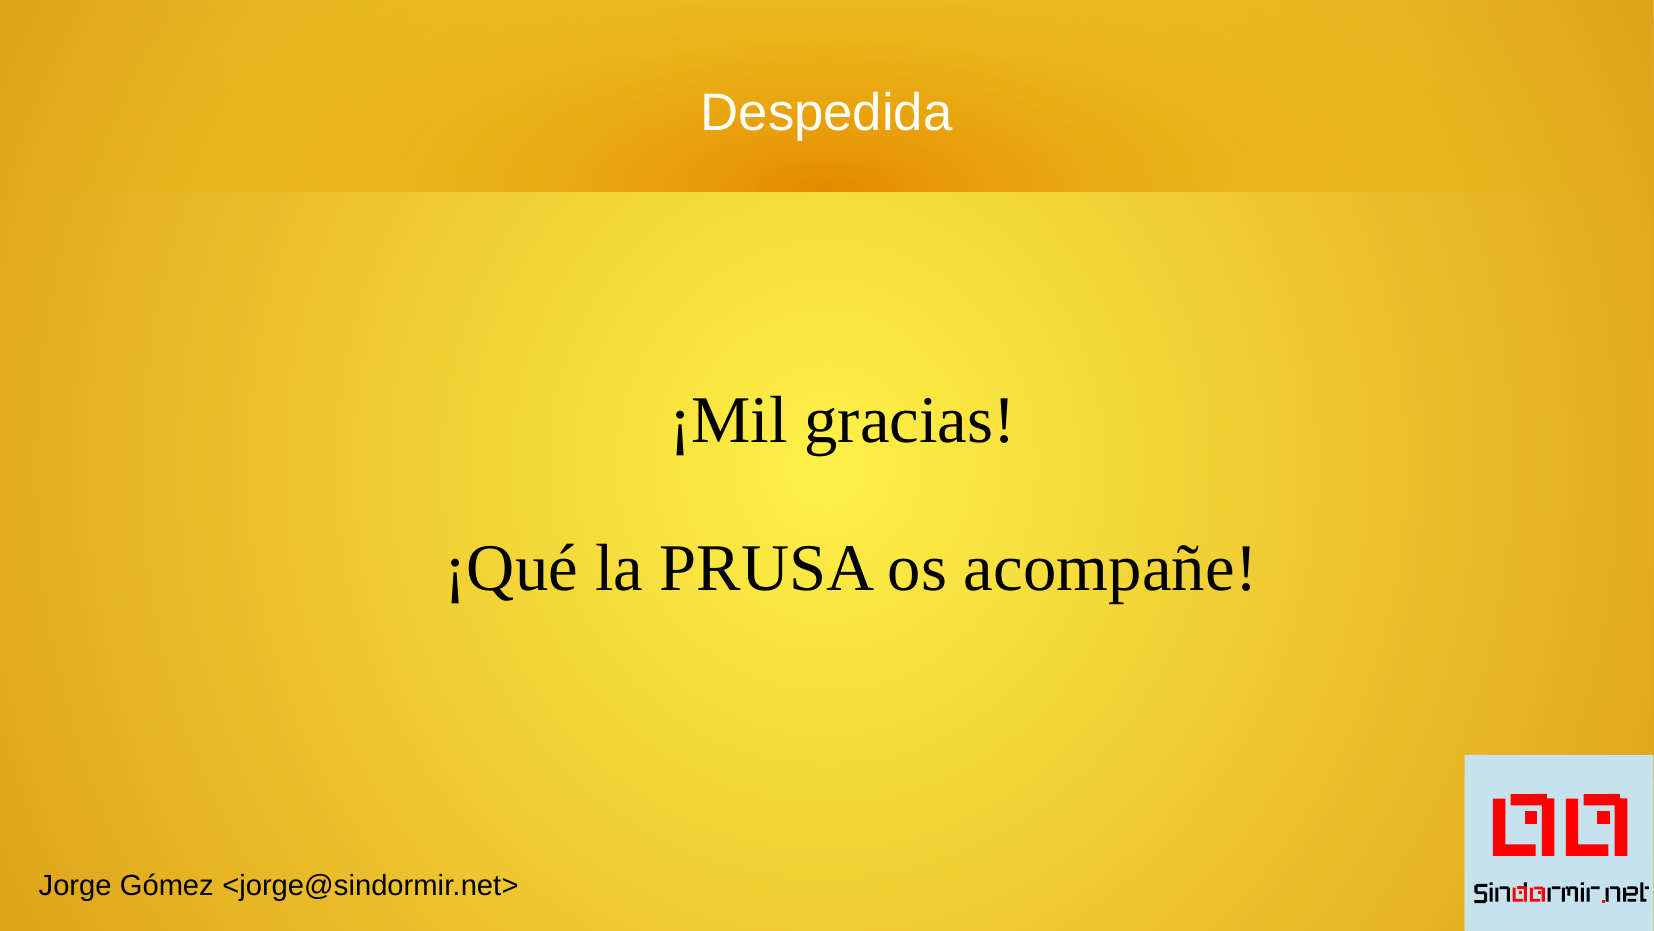

# Despedida
¡Mil gracias!
¡Qué la PRUSA os acompañe!
Jorge Gómez <jorge@sindormir.net>